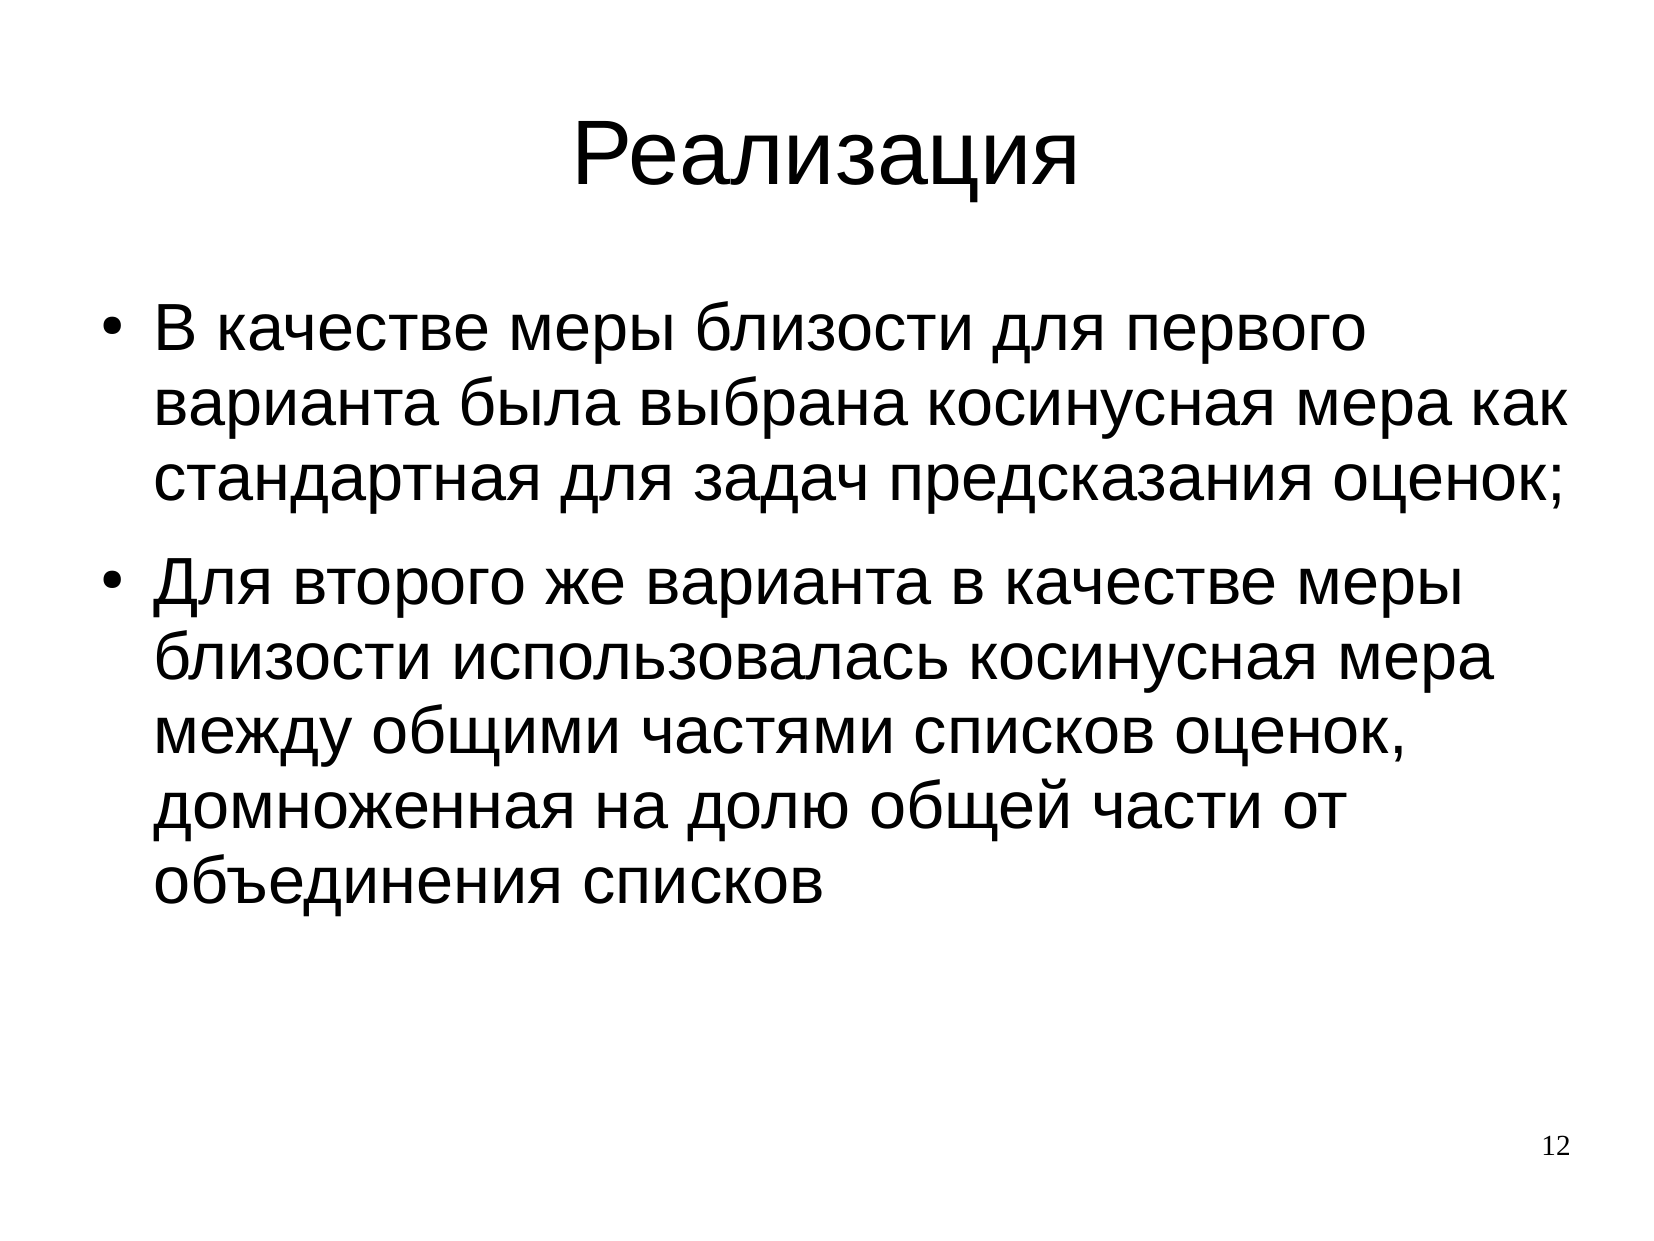

# Реализация
В качестве меры близости для первого варианта была выбрана косинусная мера как стандартная для задач предсказания оценок;
Для второго же варианта в качестве меры близости использовалась косинусная мера между общими частями списков оценок, домноженная на долю общей части от объединения списков
12